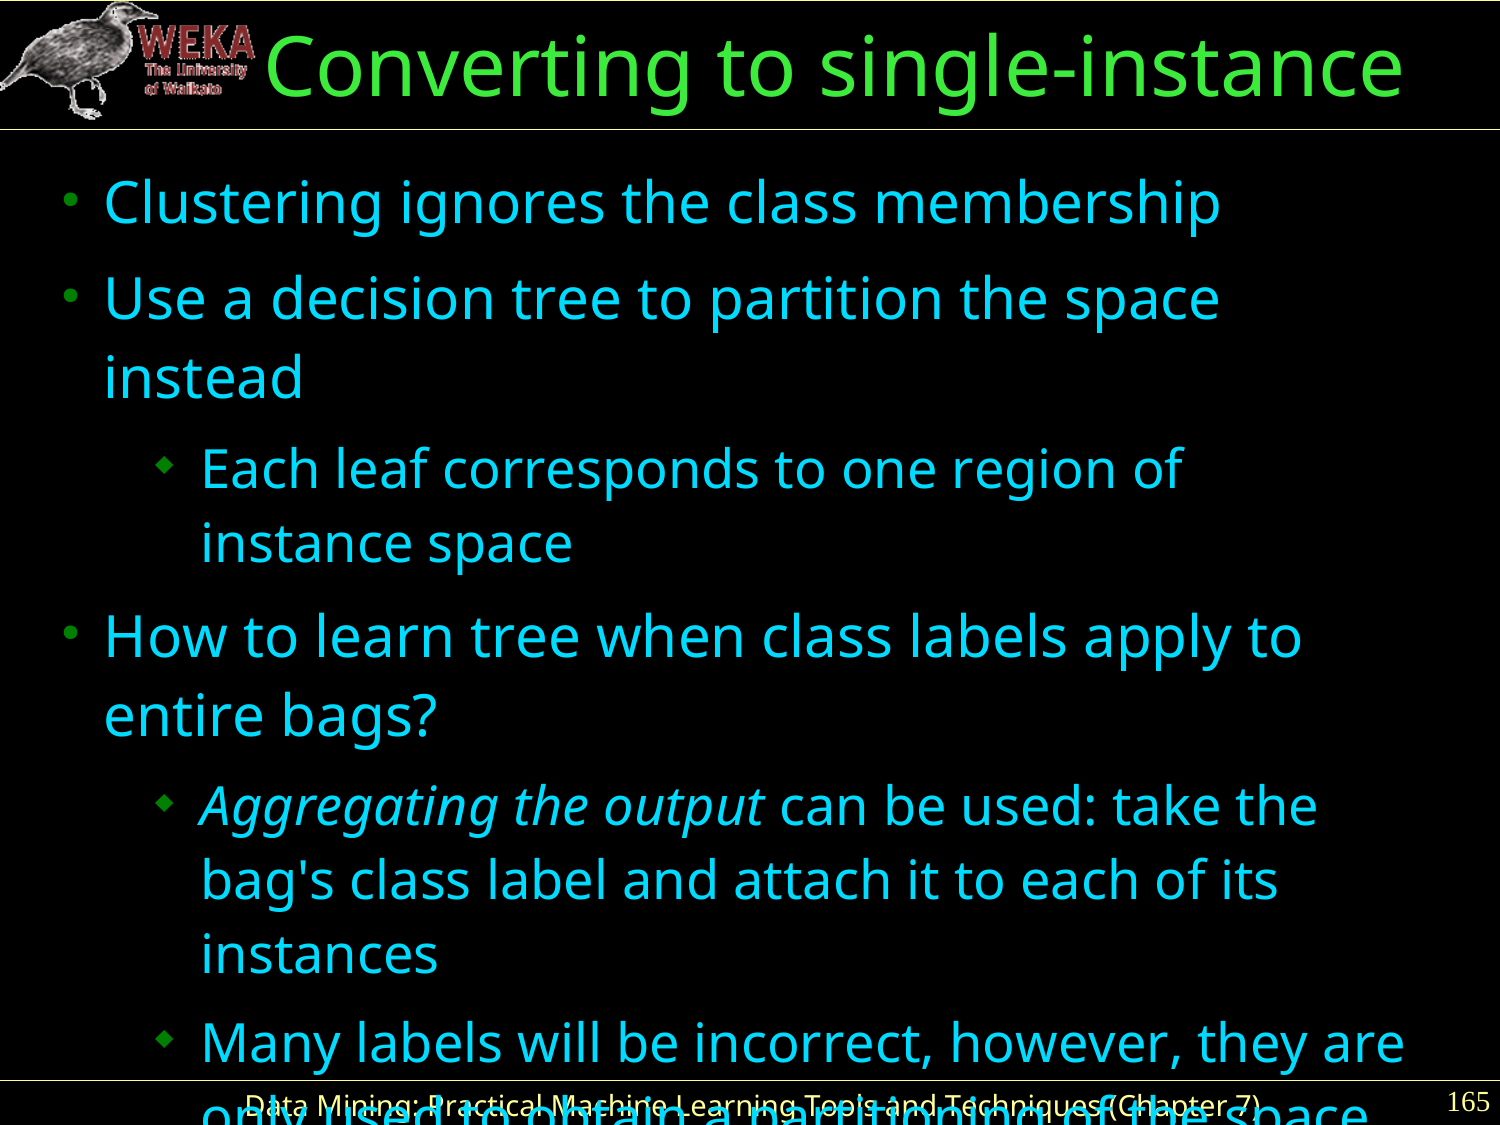

# Converting to single-instance
Clustering ignores the class membership
Use a decision tree to partition the space instead
Each leaf corresponds to one region of instance space
How to learn tree when class labels apply to entire bags?
Aggregating the output can be used: take the bag's class label and attach it to each of its instances
Many labels will be incorrect, however, they are only used to obtain a partitioning of the space
Data Mining: Practical Machine Learning Tools and Techniques (Chapter 7)
165